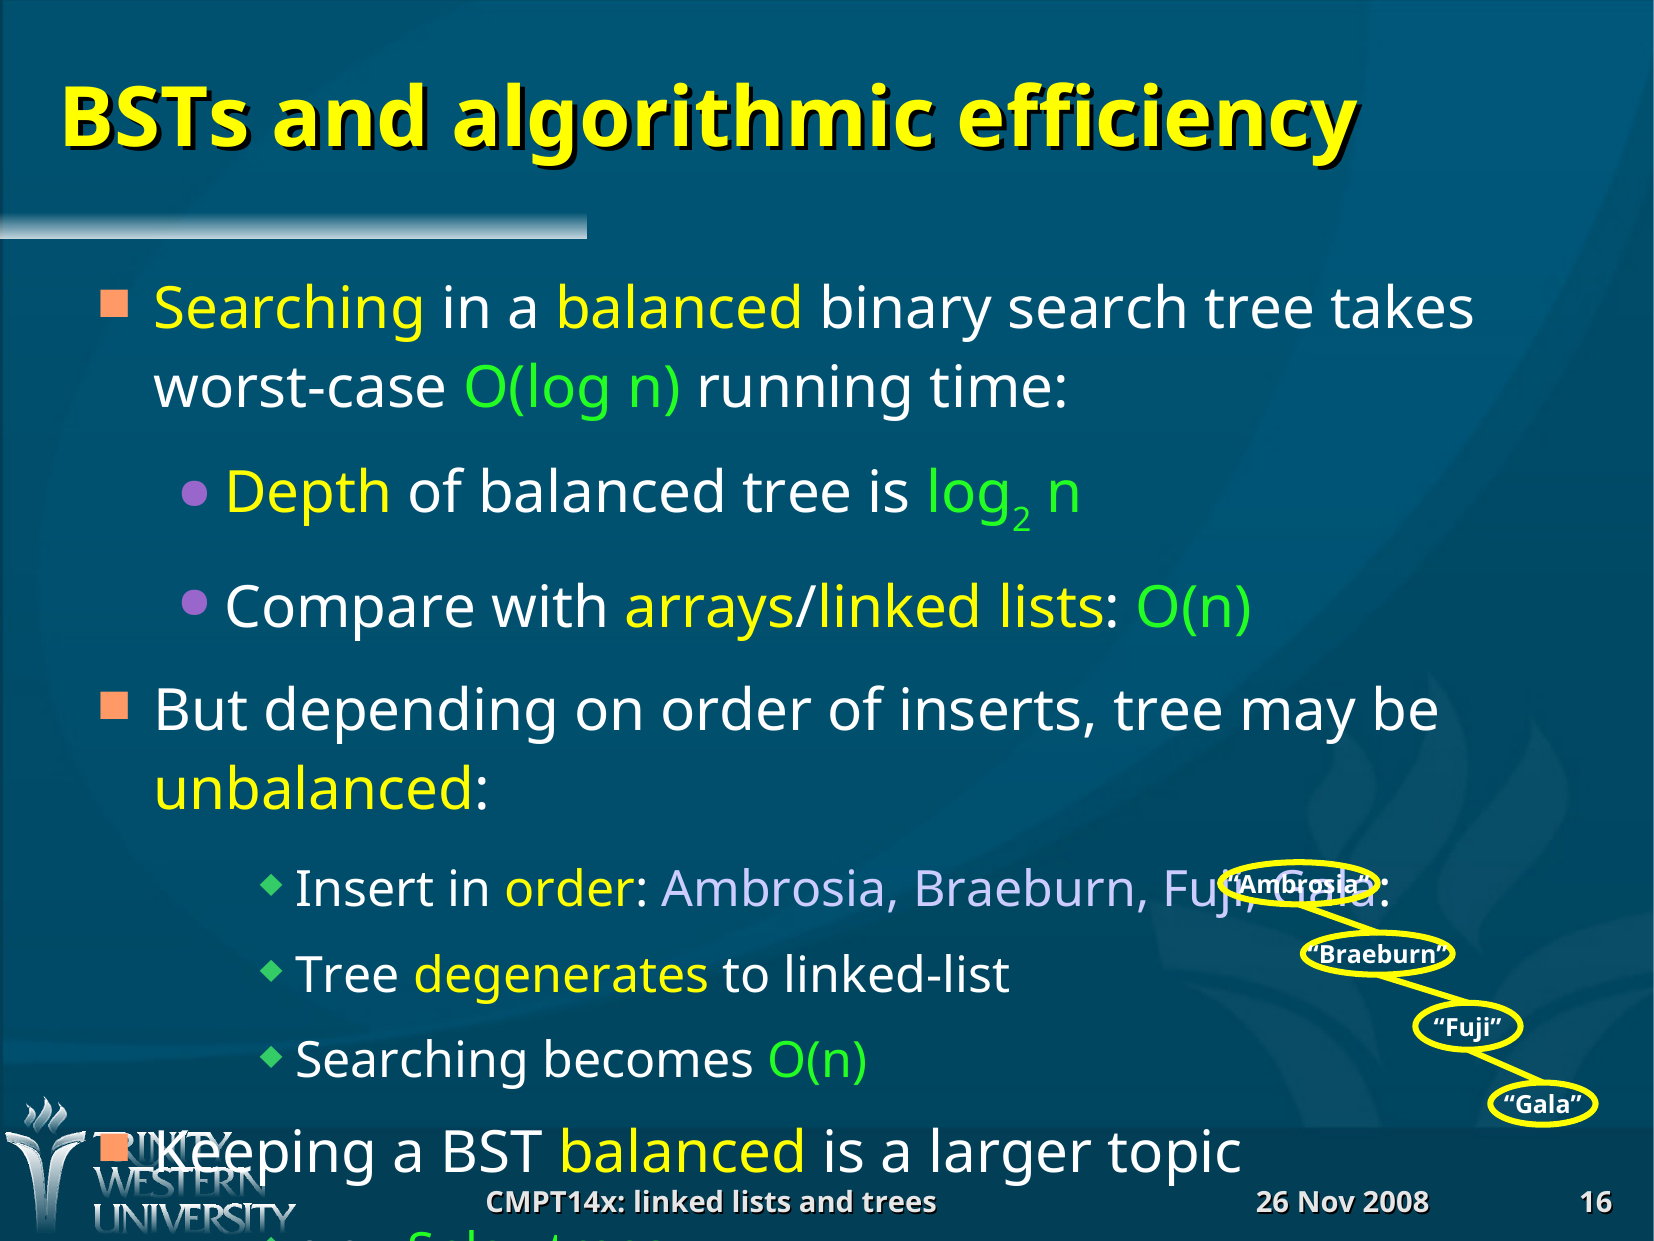

# BSTs and algorithmic efficiency
Searching in a balanced binary search tree takes worst-case O(log n) running time:
Depth of balanced tree is log2 n
Compare with arrays/linked lists: O(n)
But depending on order of inserts, tree may be unbalanced:
Insert in order: Ambrosia, Braeburn, Fuji, Gala:
Tree degenerates to linked-list
Searching becomes O(n)
Keeping a BST balanced is a larger topic
e.g., Splay-trees
“Ambrosia”
“Braeburn”
“Fuji”
“Gala”
CMPT14x: linked lists and trees
26 Nov 2008
16